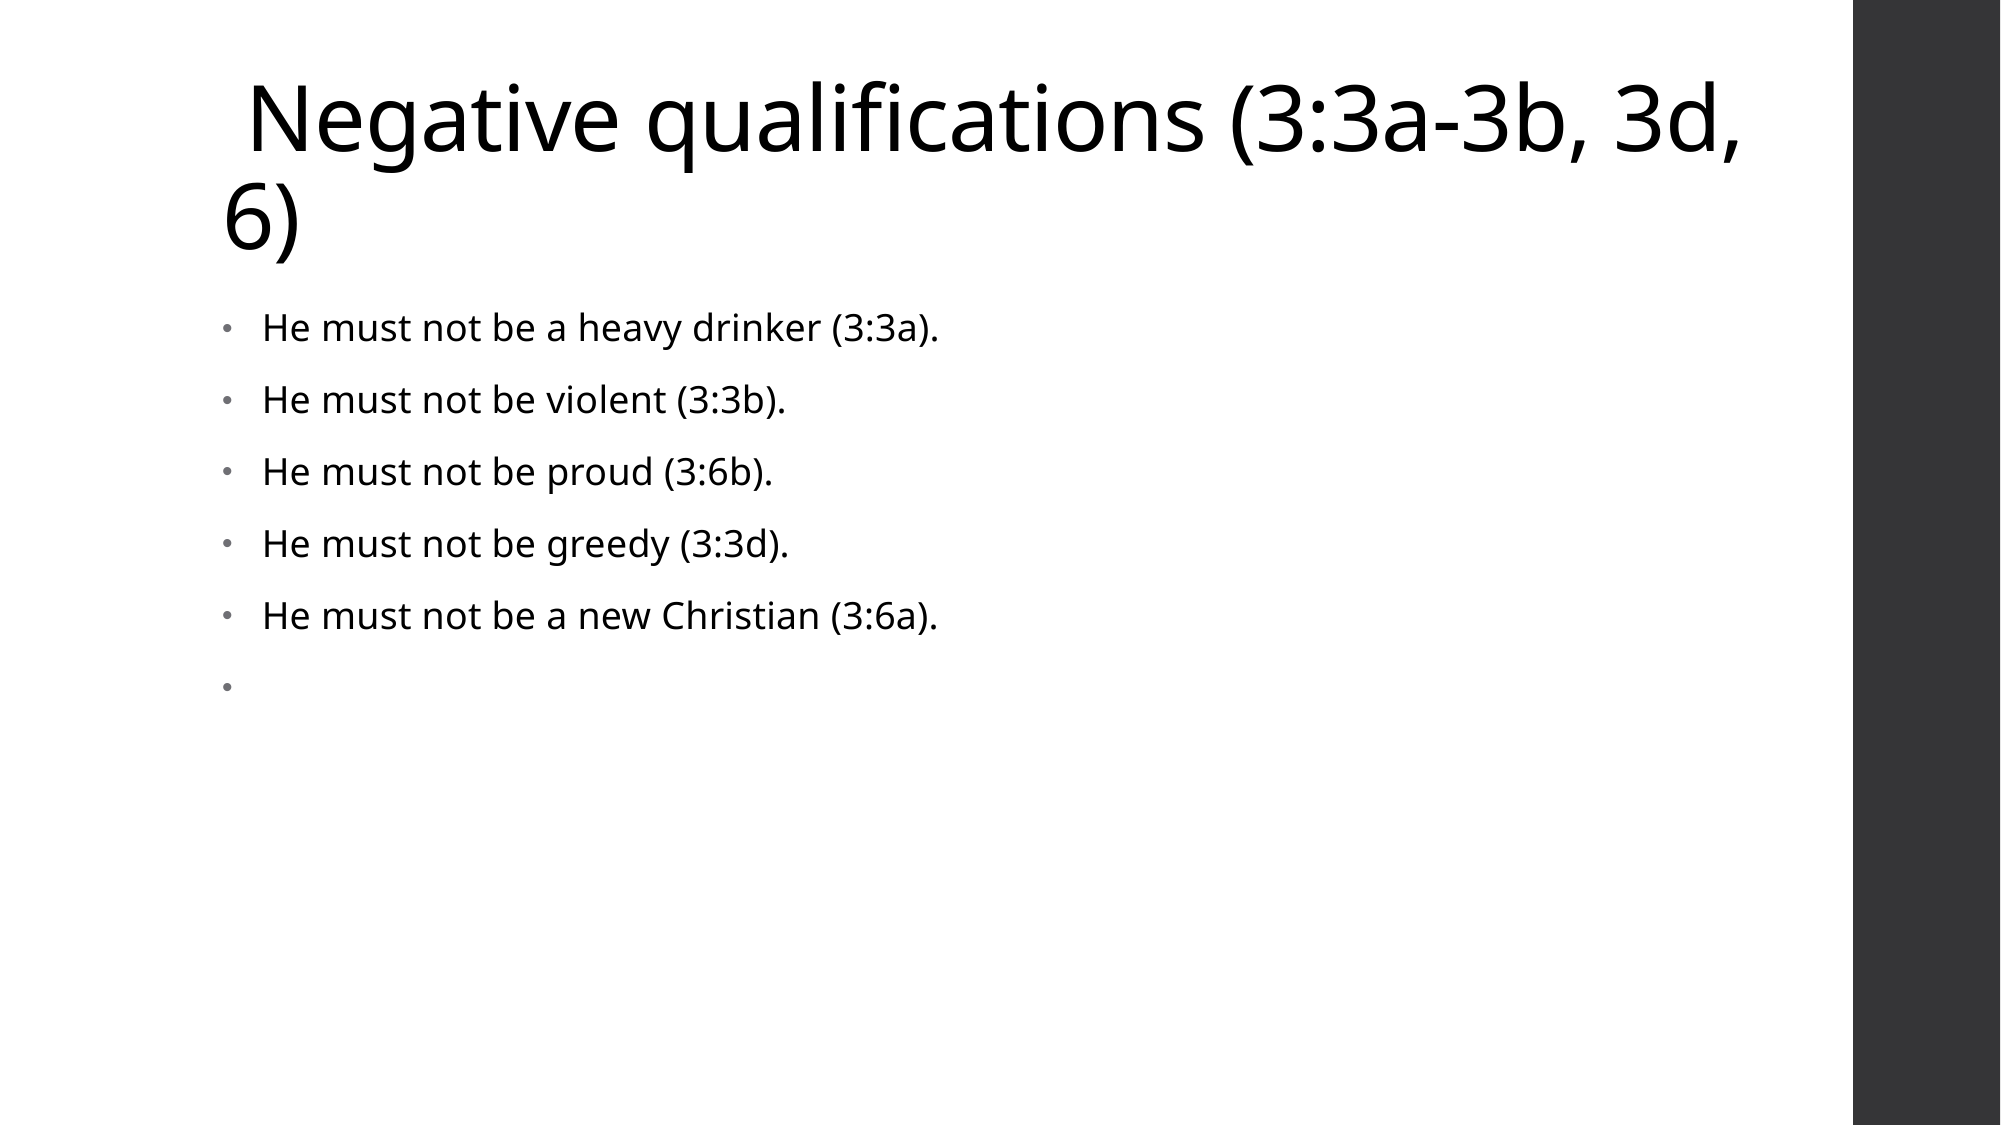

# Negative qualifications (3:3a-3b, 3d, 6)
 He must not be a heavy drinker (3:3a).
 He must not be violent (3:3b).
 He must not be proud (3:6b).
 He must not be greedy (3:3d).
 He must not be a new Christian (3:6a).